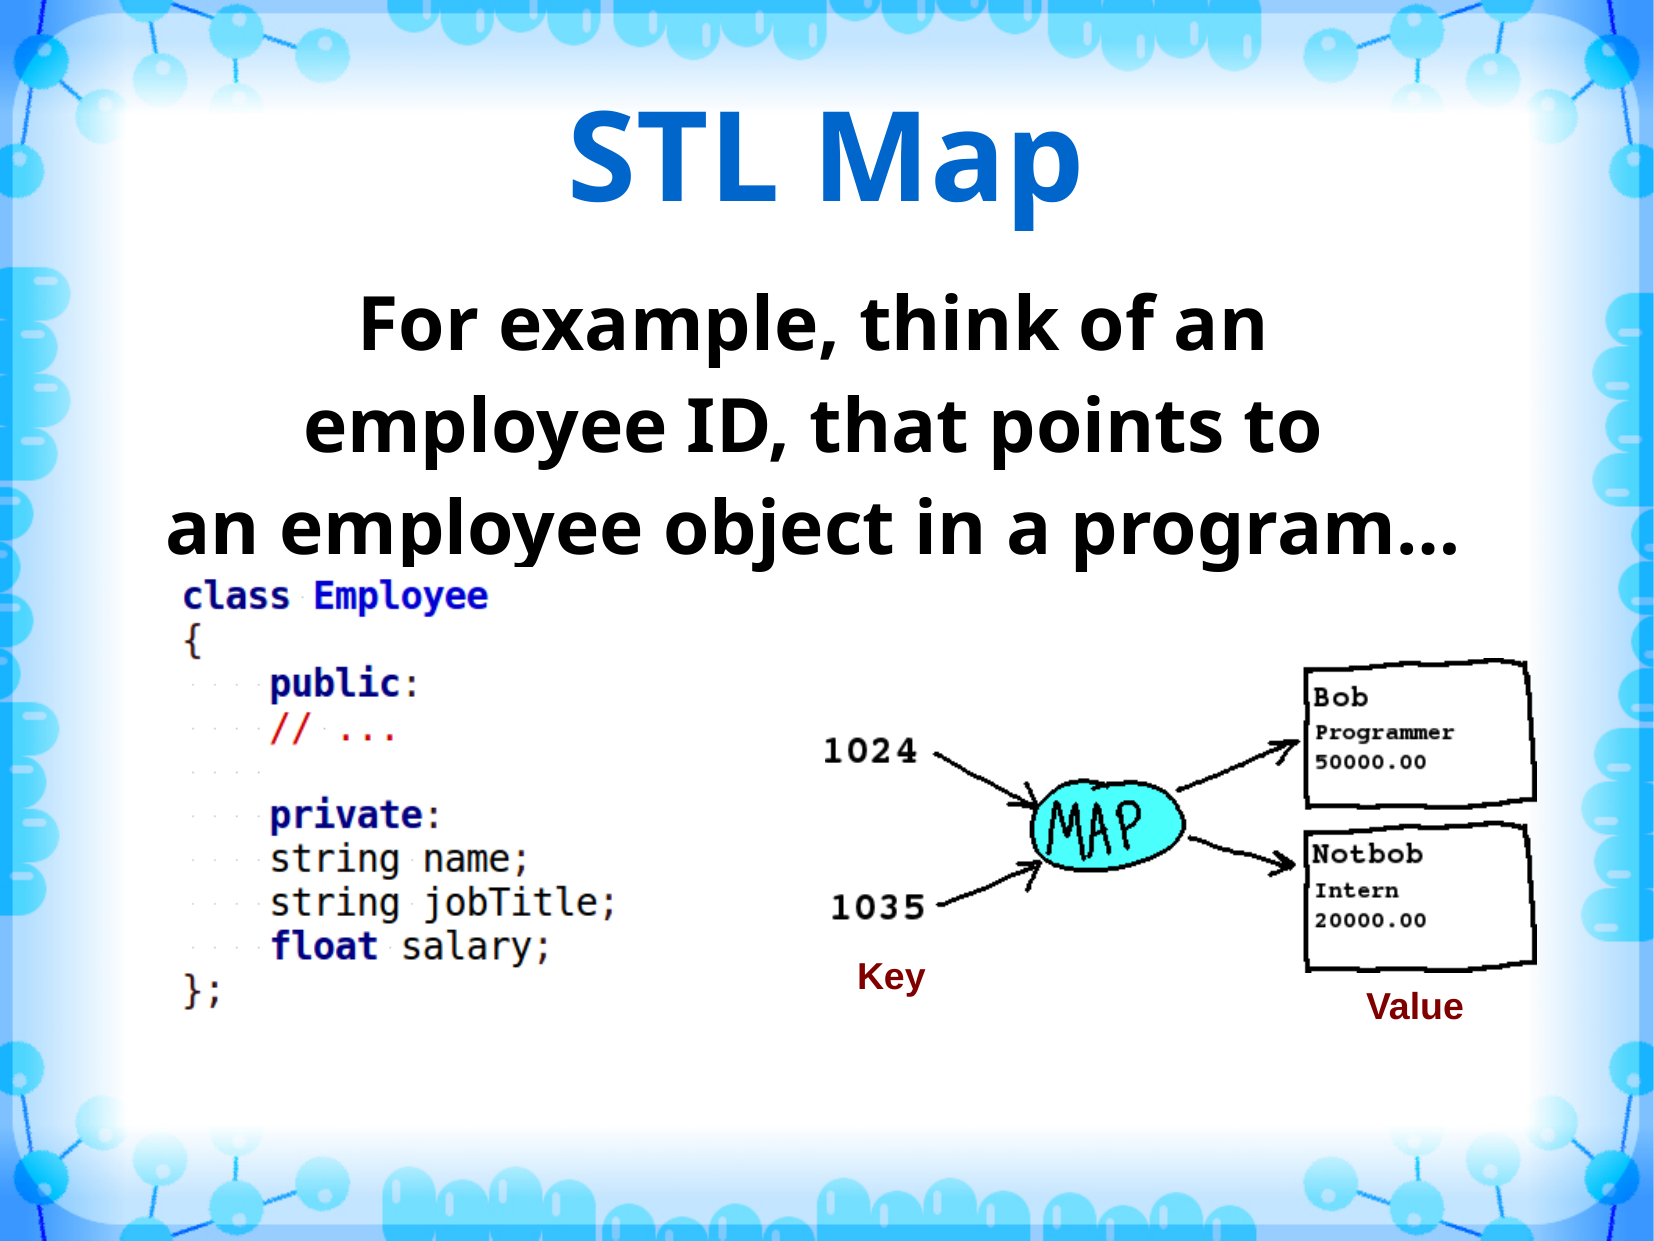

# STL Map
For example, think of an
employee ID, that points to
an employee object in a program…
Key
Value